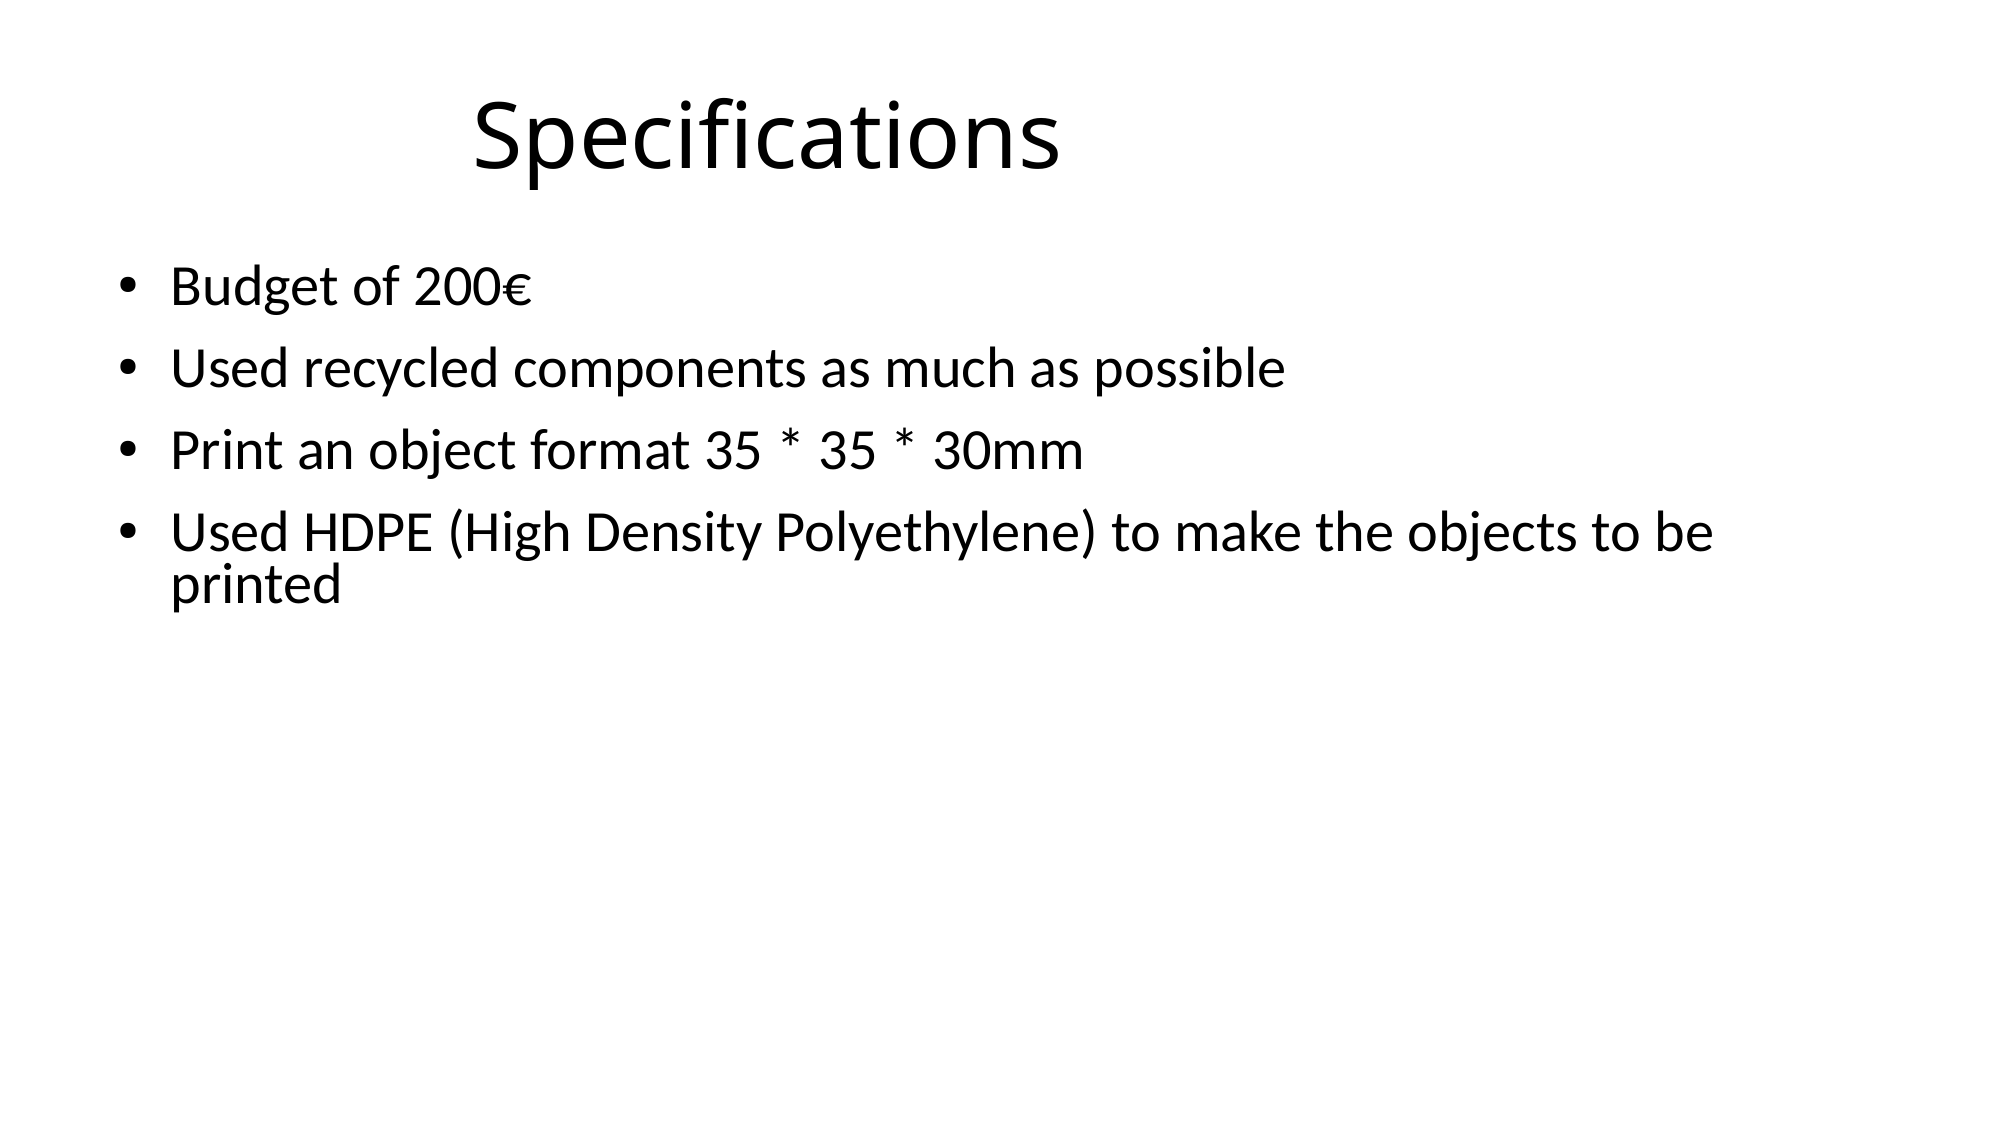

# Specifications
Budget of 200€
Used recycled components as much as possible
Print an object format 35 * 35 * 30mm
Used HDPE (High Density Polyethylene) to make the objects to be printed